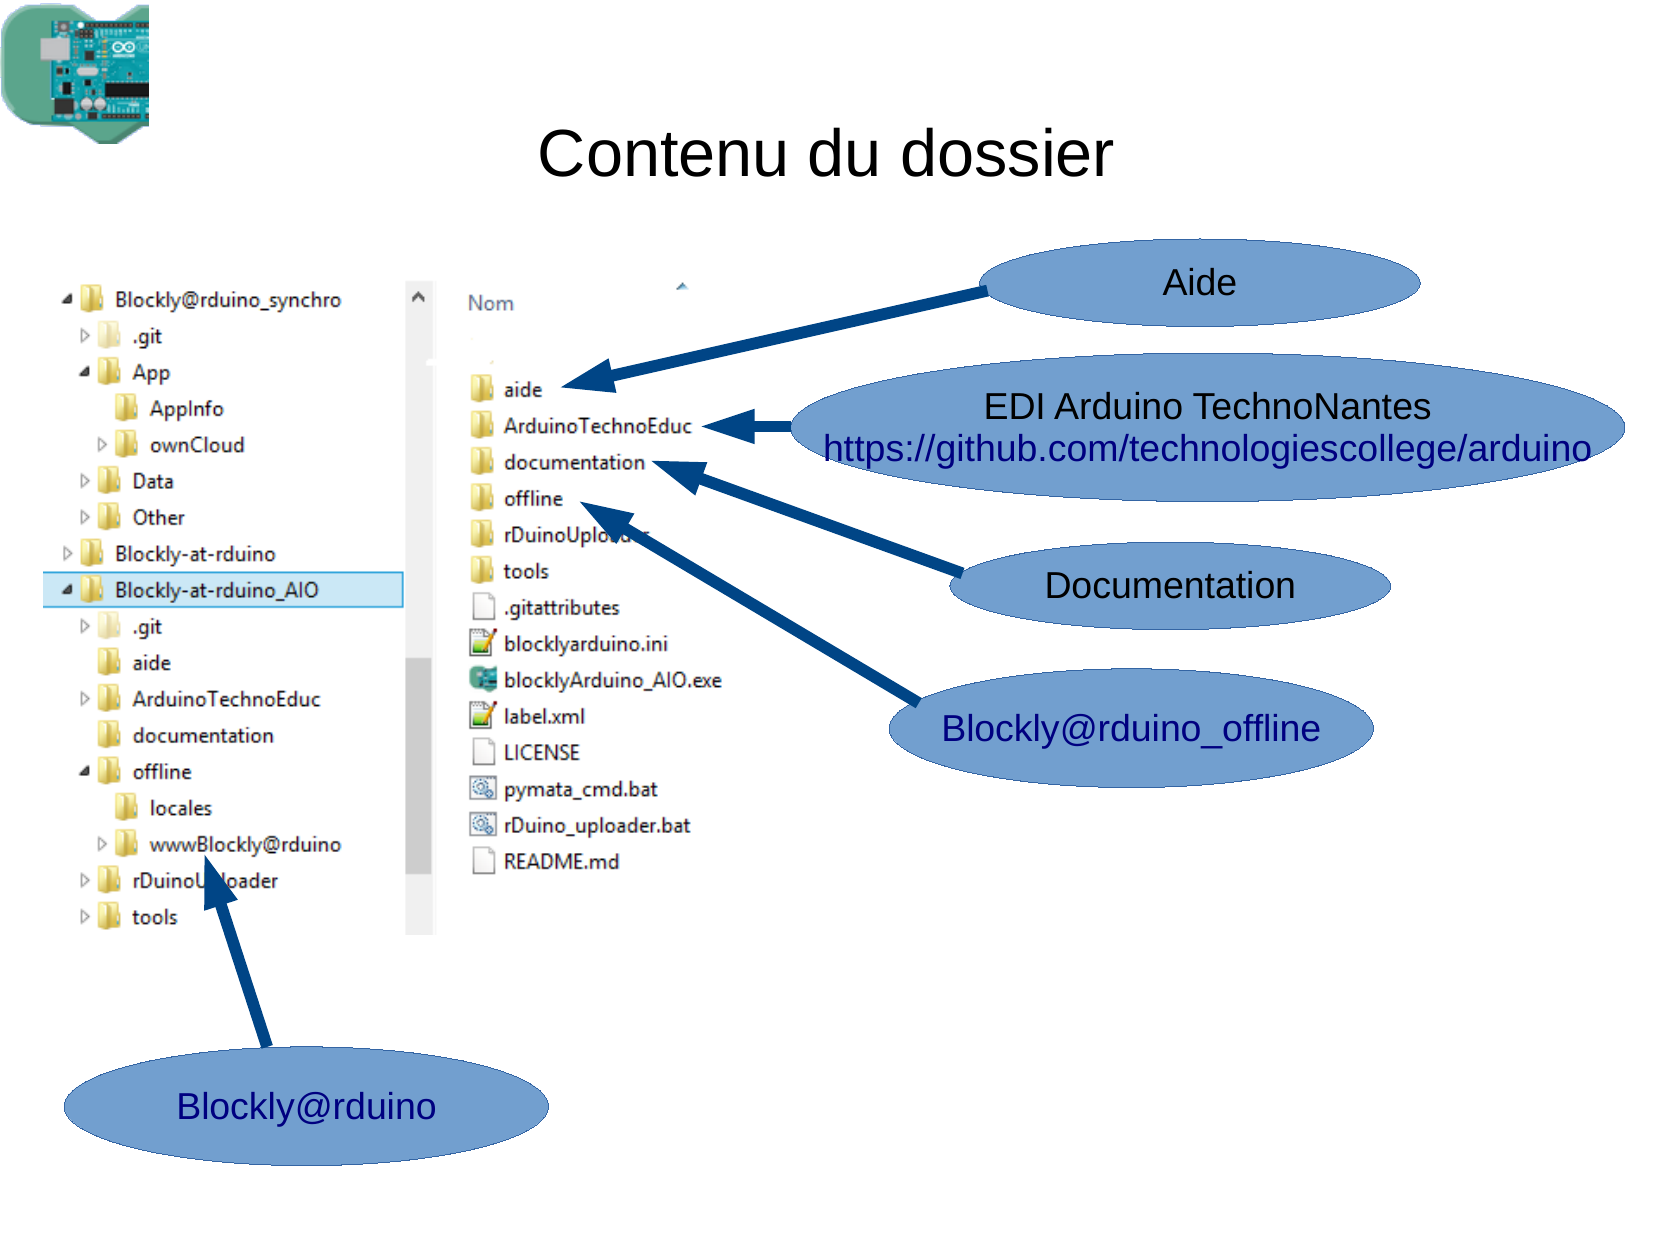

# Contenu du dossier
Aide
EDI Arduino TechnoNantes
https://github.com/technologiescollege/arduino
Documentation
Blockly@rduino_offline
Blockly@rduino